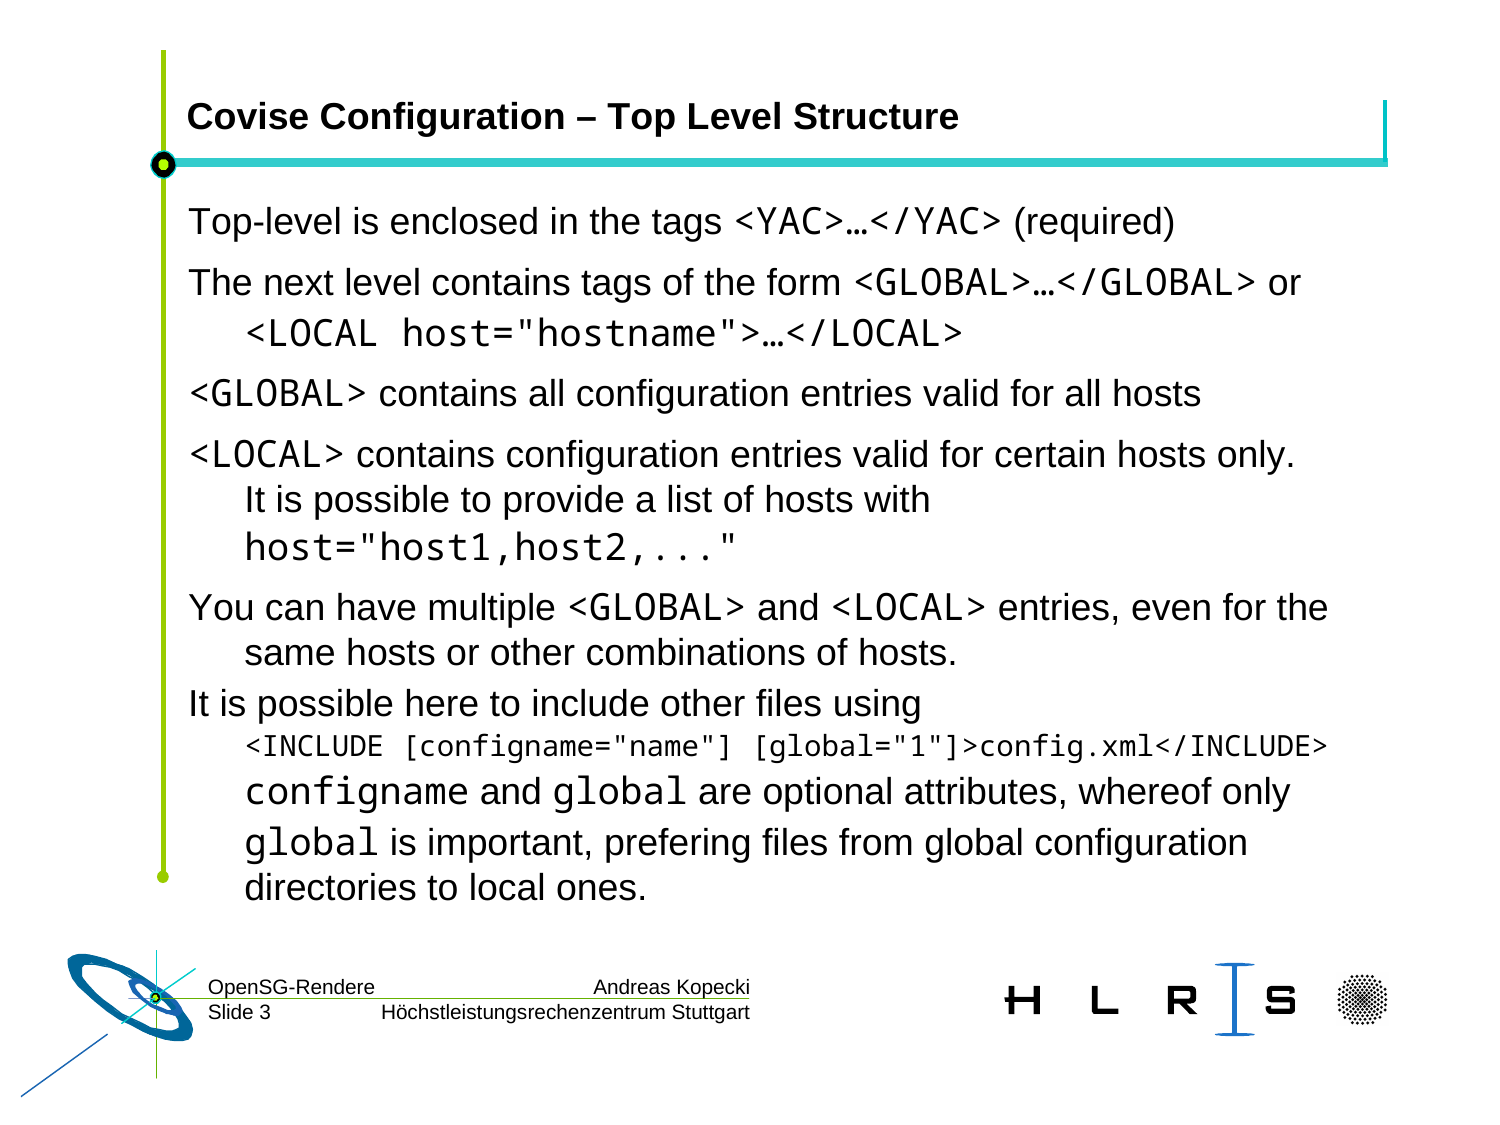

# Covise Configuration – Top Level Structure
Top-level is enclosed in the tags <YAC>…</YAC> (required)
The next level contains tags of the form <GLOBAL>…</GLOBAL> or <LOCAL host="hostname">…</LOCAL>
<GLOBAL> contains all configuration entries valid for all hosts
<LOCAL> contains configuration entries valid for certain hosts only.
It is possible to provide a list of hosts with host="host1,host2,..."
You can have multiple <GLOBAL> and <LOCAL> entries, even for the same hosts or other combinations of hosts.
It is possible here to include other files using
<INCLUDE [configname="name"] [global="1"]>config.xml</INCLUDE>
configname and global are optional attributes, whereof only global is important, prefering files from global configuration directories to local ones.
OpenSG-Rendere
3